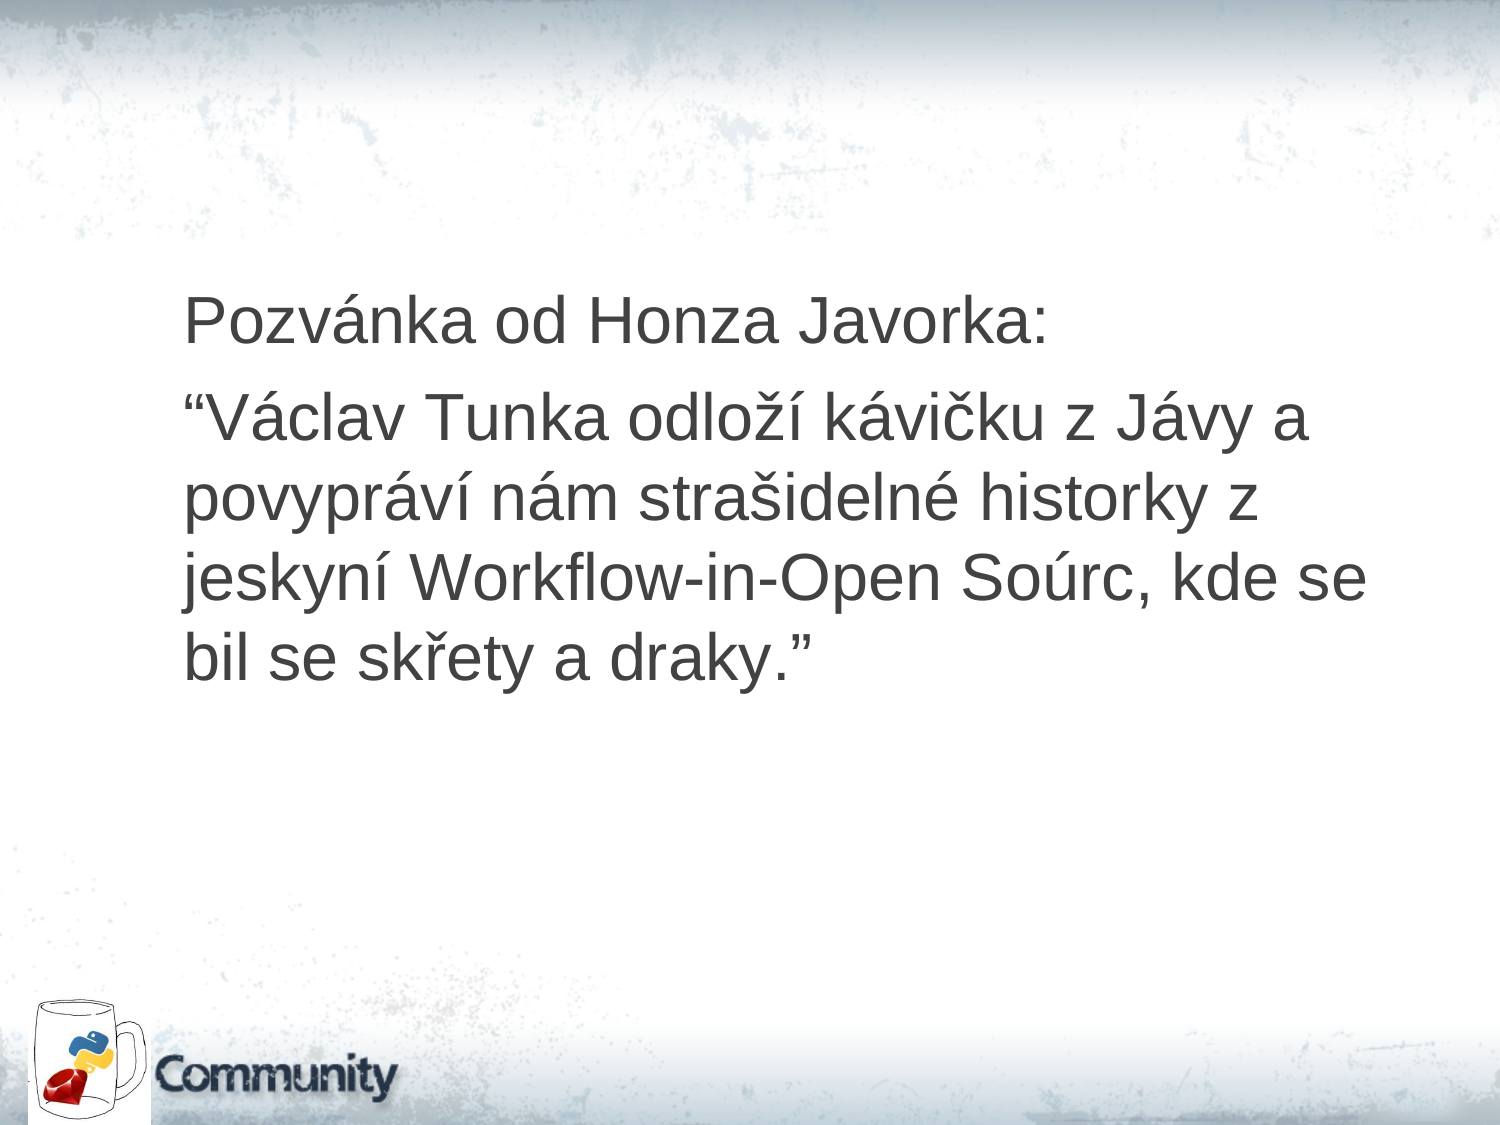

# Pozvánka od Honza Javorka:
“Václav Tunka odloží kávičku z Jávy a povypráví nám strašidelné historky z jeskyní Workflow-in-Open Soúrc, kde se bil se skřety a draky.”